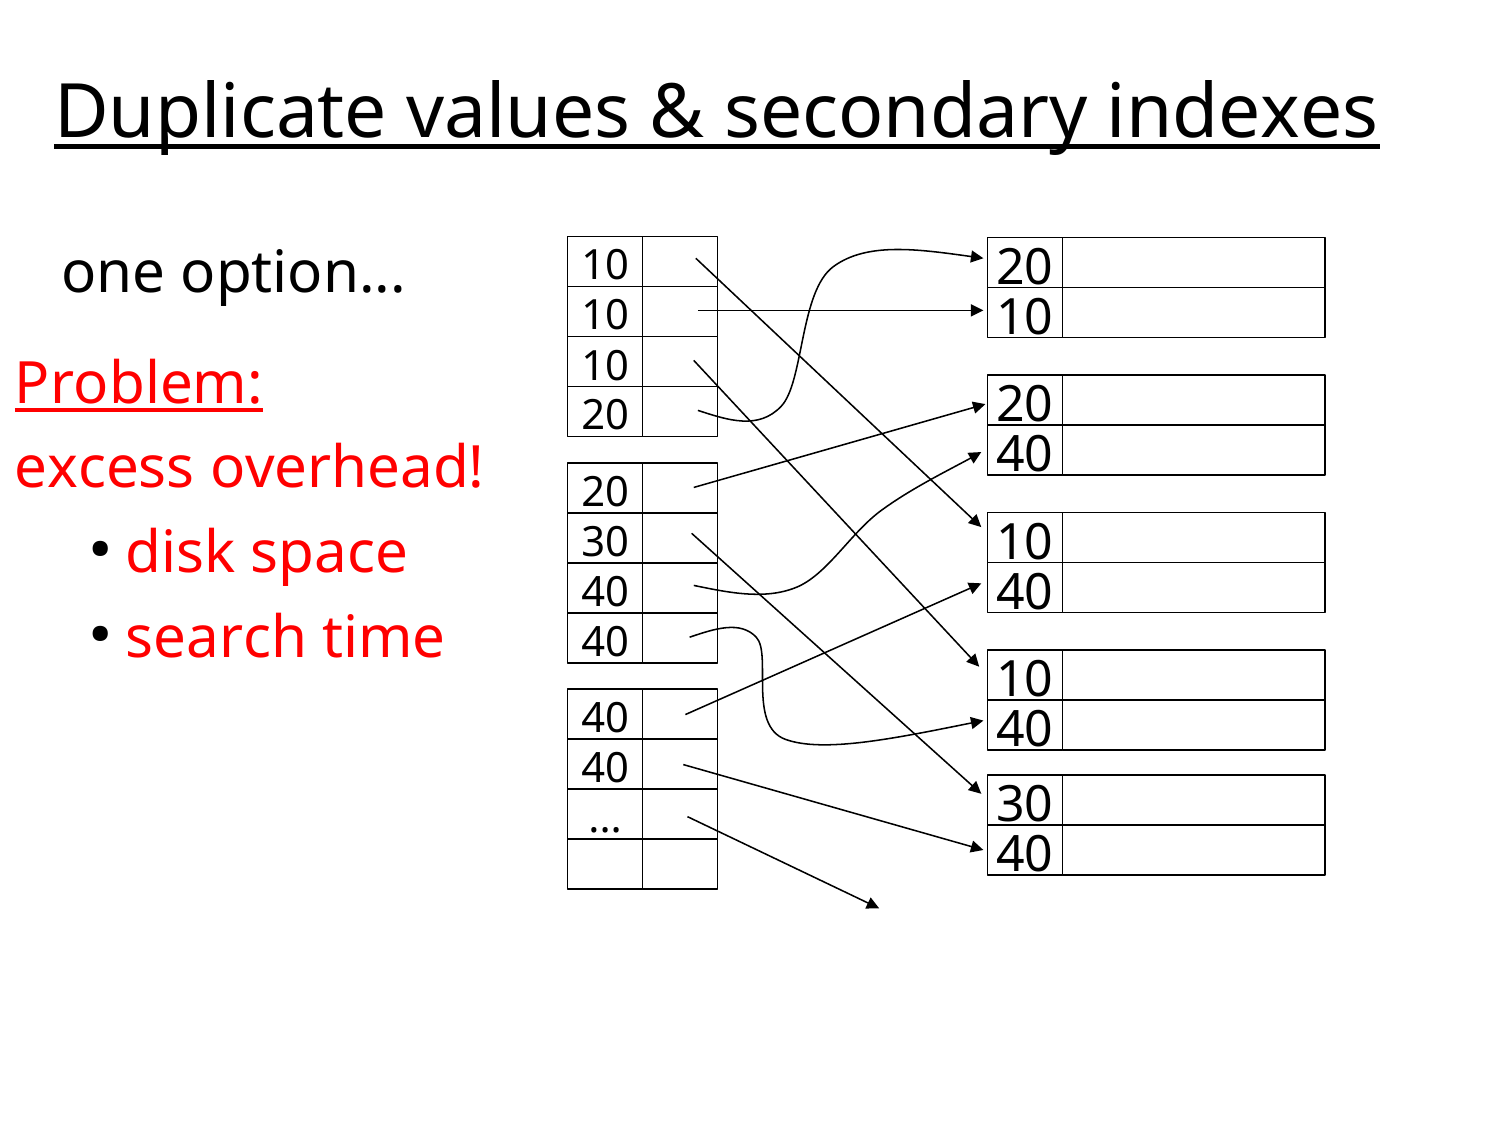

# Duplicate values & secondary indexes
one option...
10
10
10
20
20
10
Problem:
excess overhead!
 disk space
 search time
20
40
20
30
40
40
10
40
10
40
40
40
...
30
40